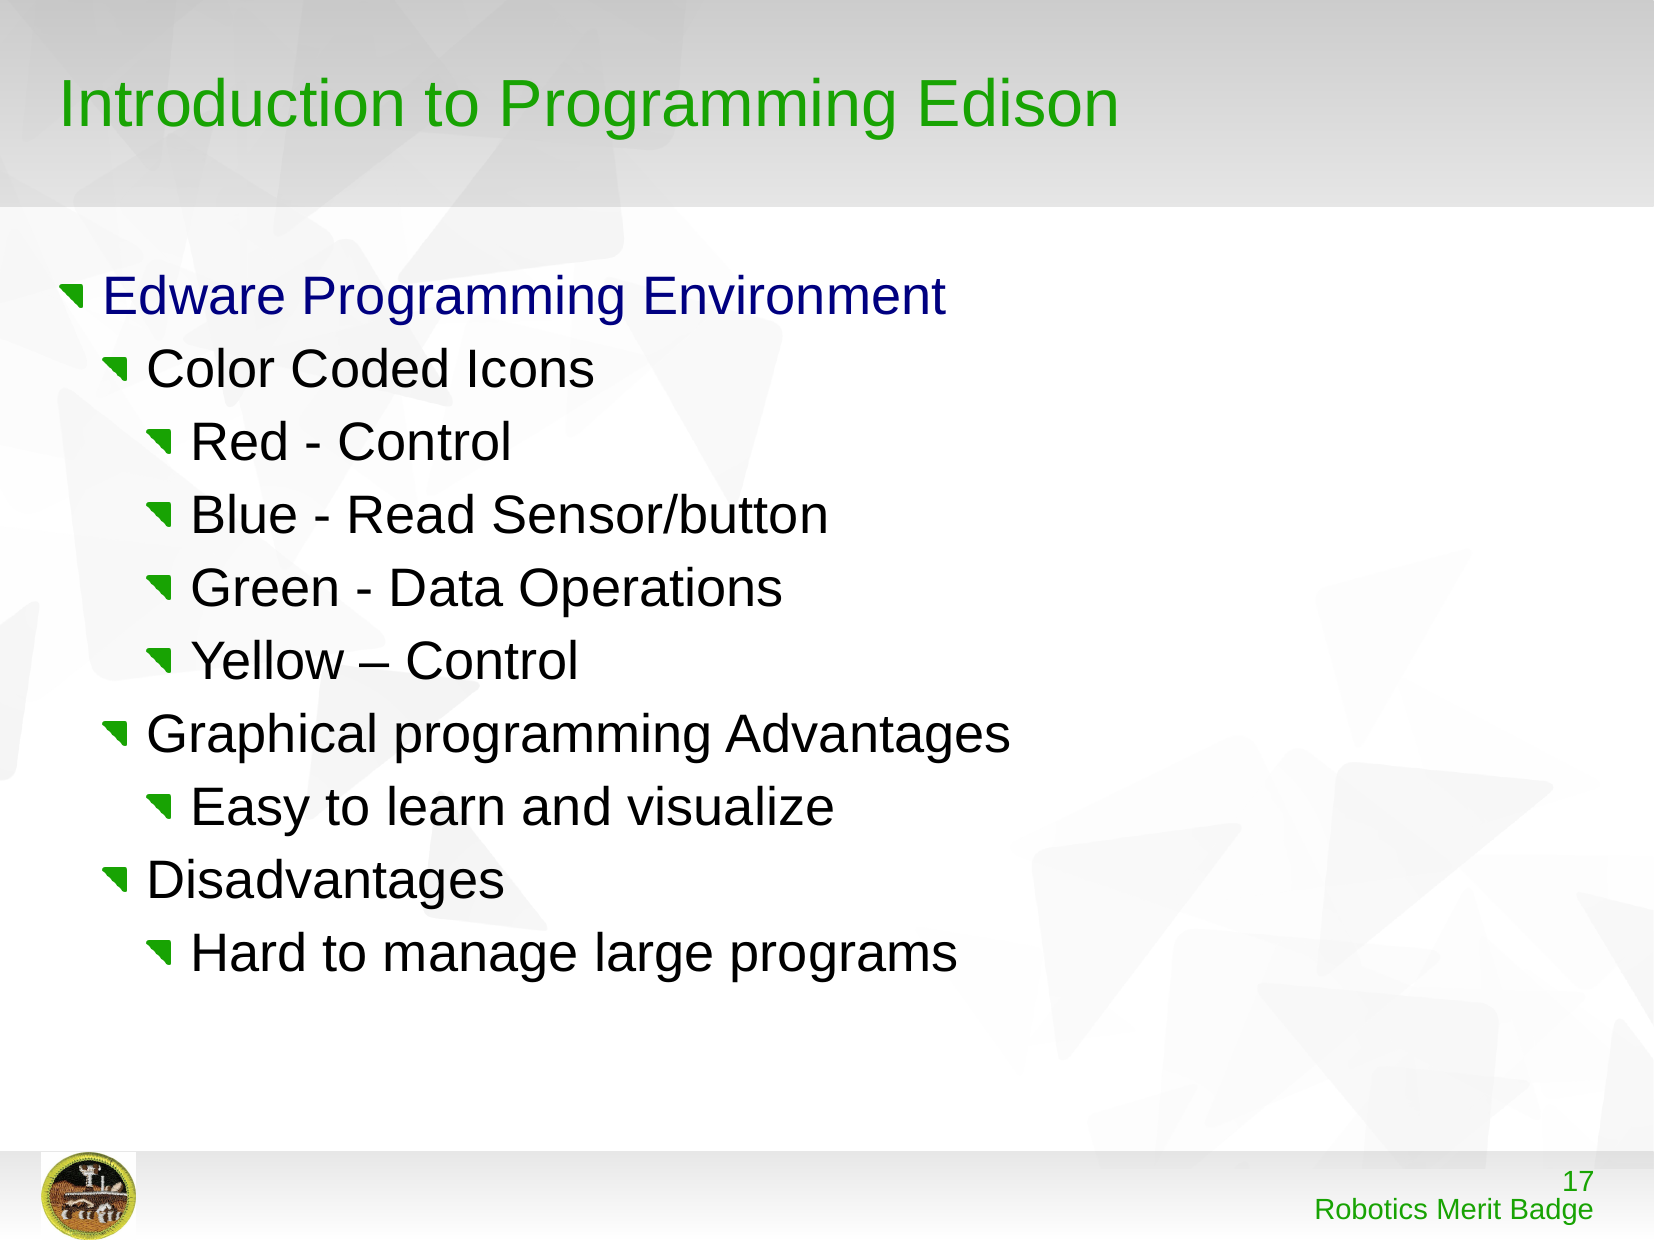

# Introduction to Programming Edison
Edware Programming Environment
Color Coded Icons
Red - Control
Blue - Read Sensor/button
Green - Data Operations
Yellow – Control
Graphical programming Advantages
Easy to learn and visualize
Disadvantages
Hard to manage large programs
17
Robotics Merit Badge